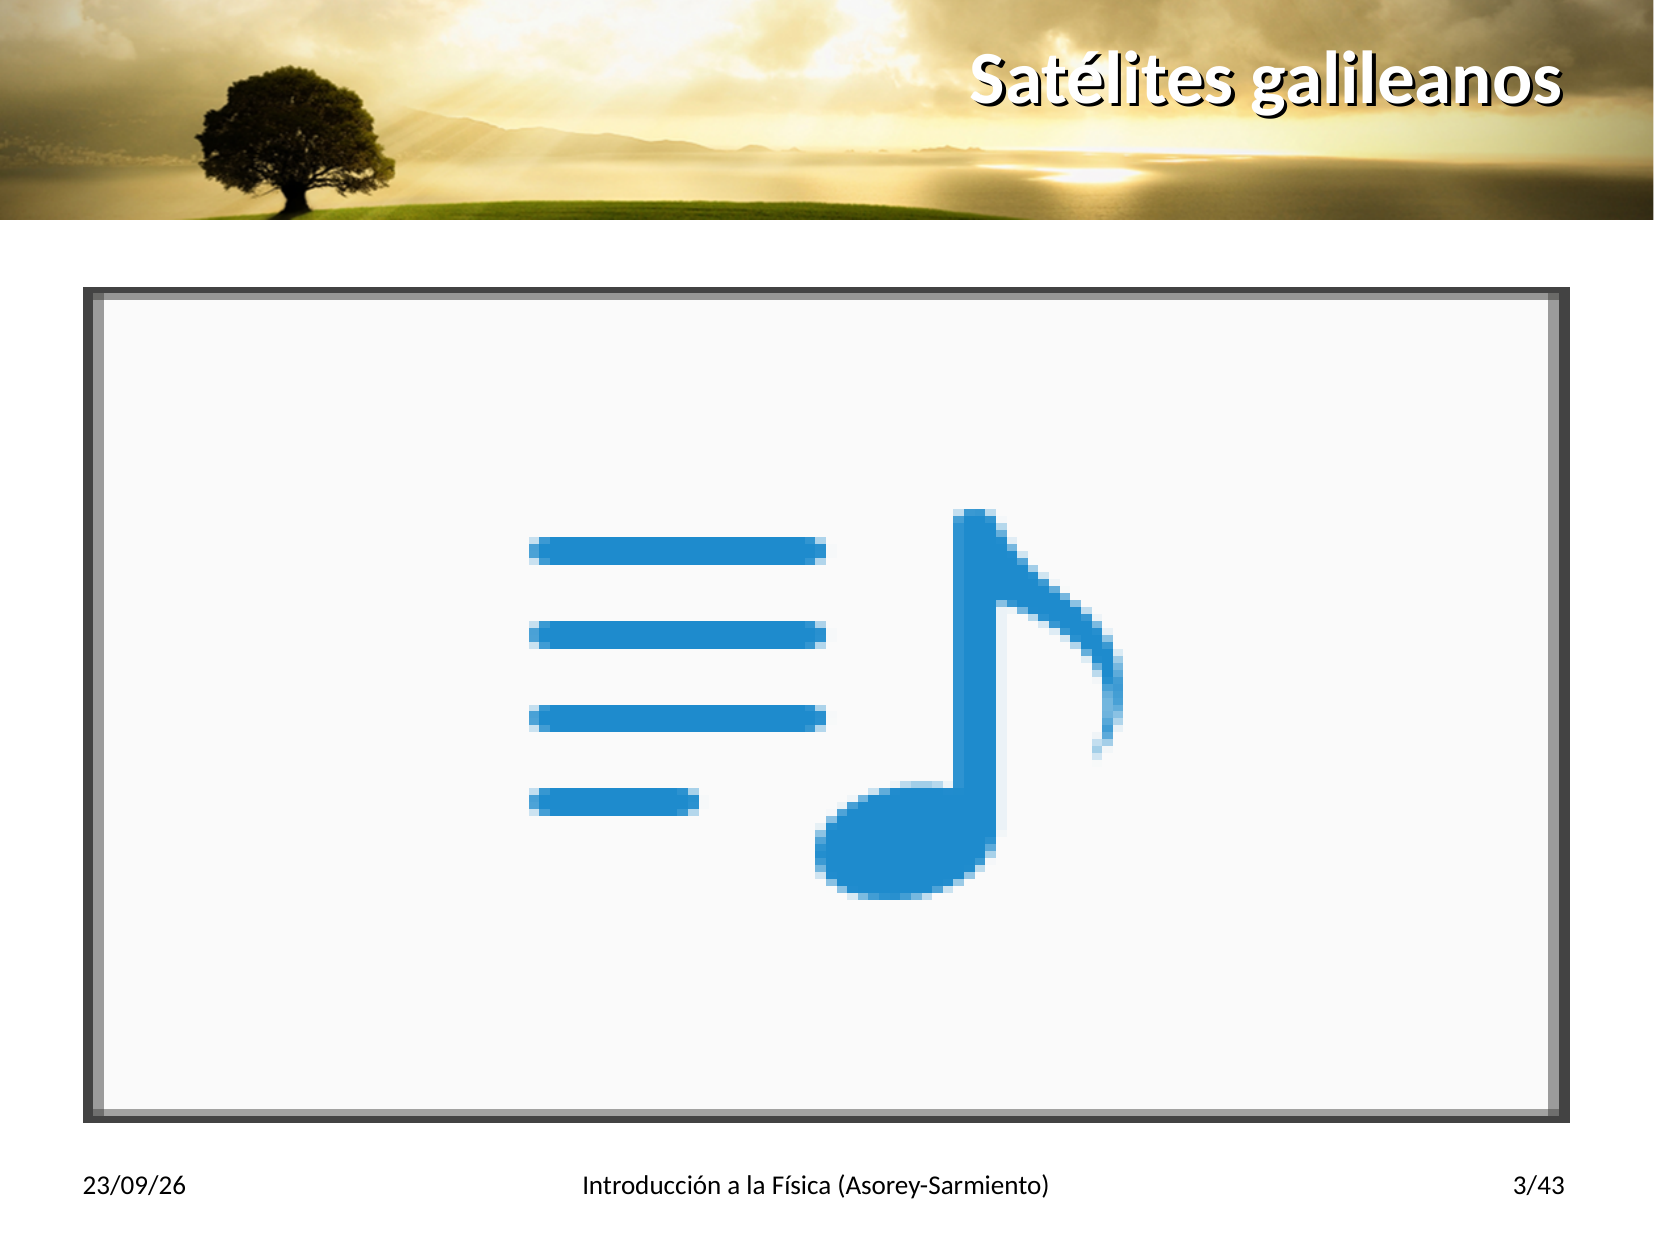

# Satélites galileanos
Introducción a la Física (Asorey-Sarmiento)
3